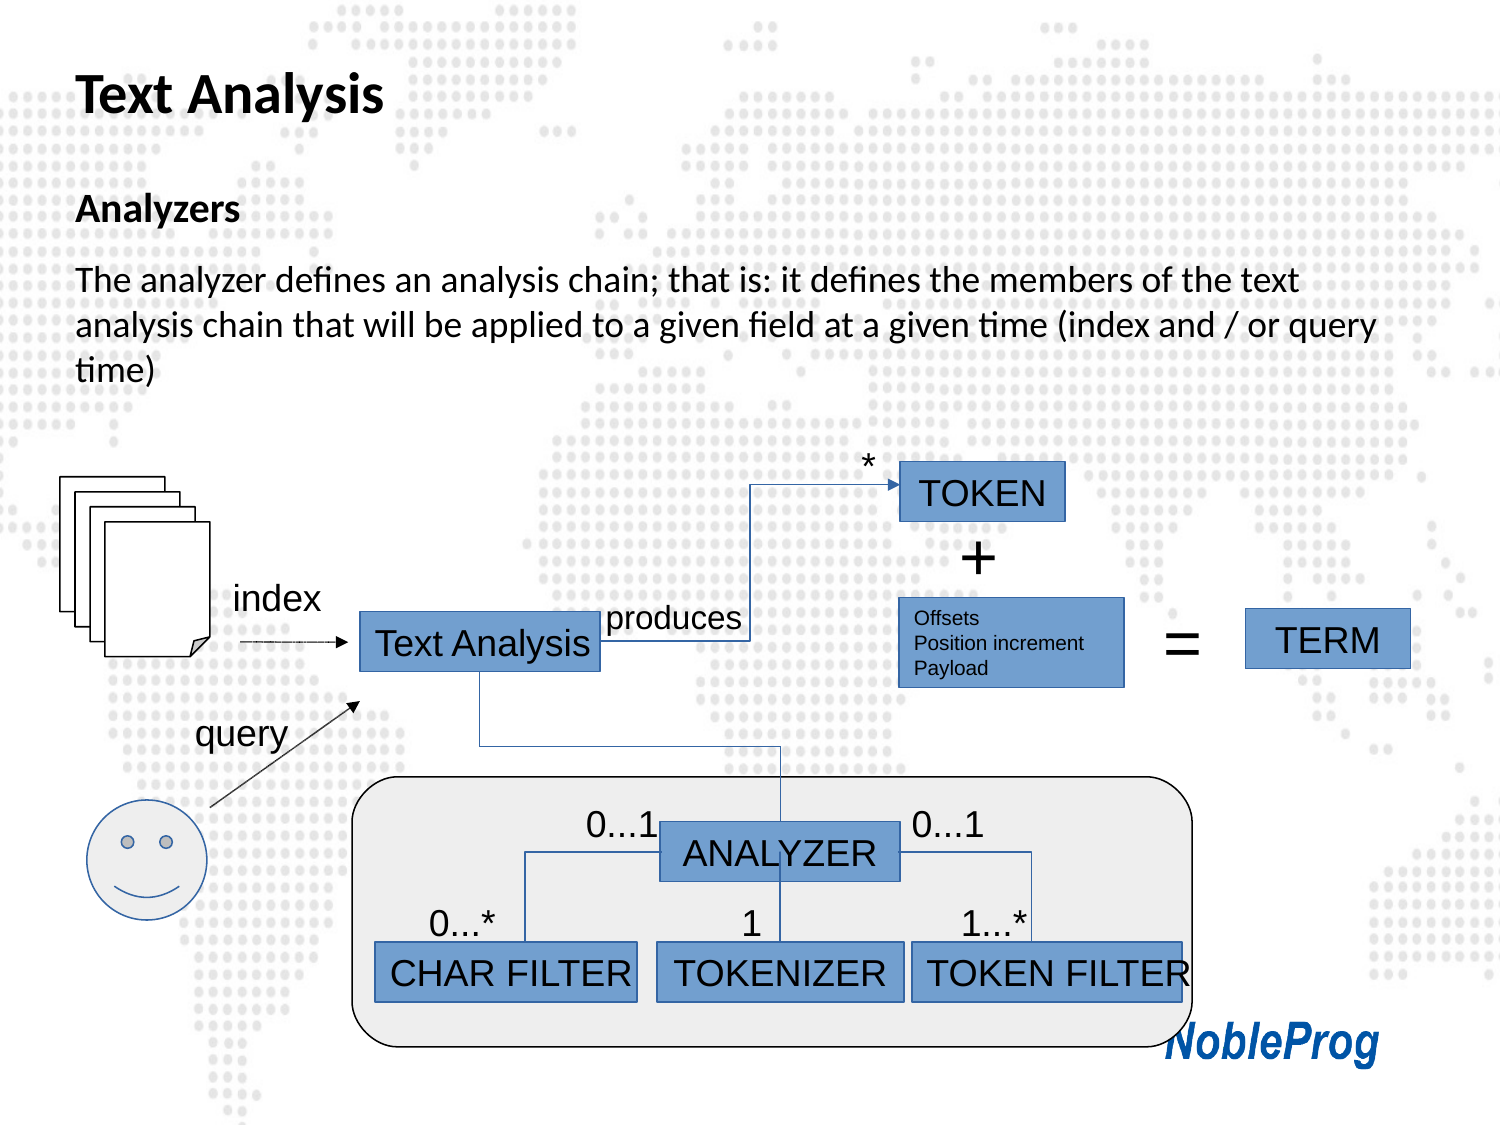

Text Analysis
Analyzers
The analyzer defines an analysis chain; that is: it defines the members of the text analysis chain that will be applied to a given field at a given time (index and / or query time)
*
TOKEN
+
index
produces
=
Offsets
Position increment
Payload
TERM
Text Analysis
query
0...1
0...1
ANALYZER
0...*
1
1...*
CHAR FILTER
TOKENIZER
TOKEN FILTER